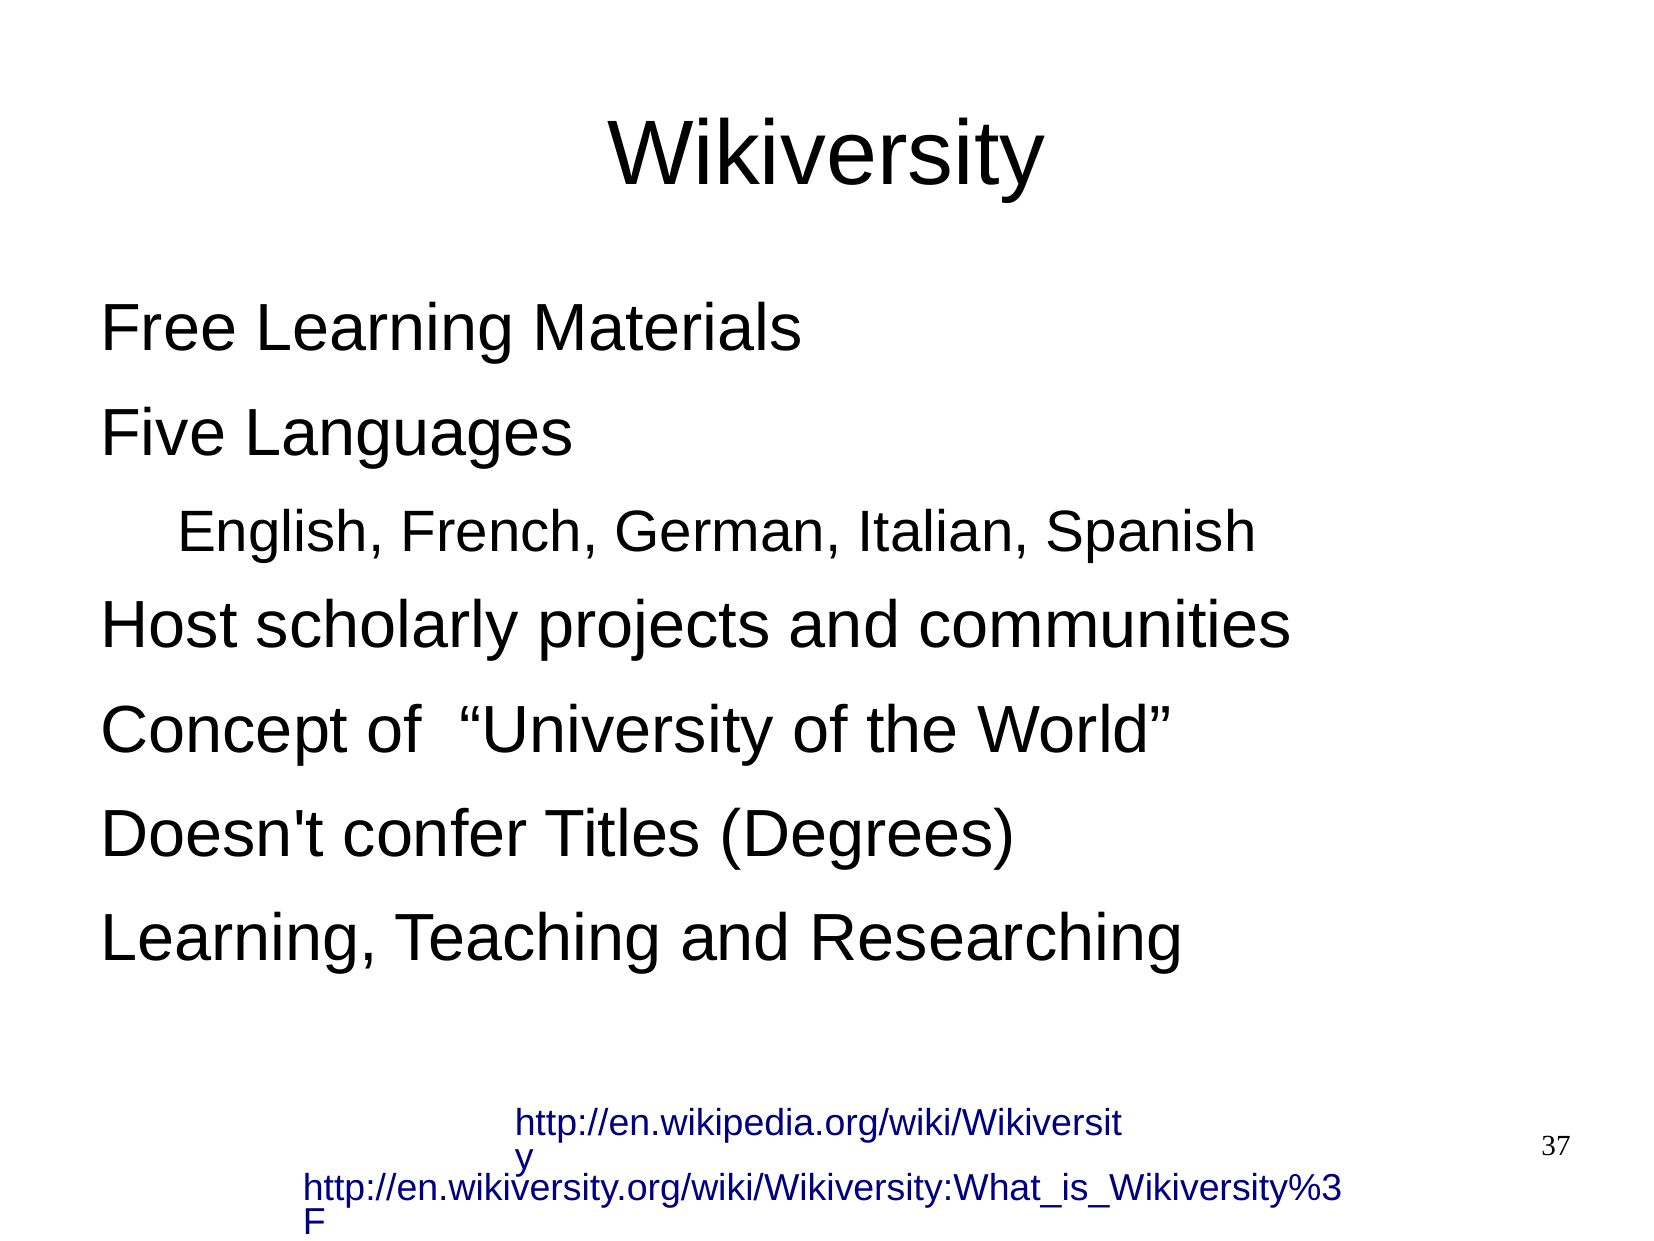

# Wikiversity
Free Learning Materials
Five Languages
English, French, German, Italian, Spanish
Host scholarly projects and communities
Concept of “University of the World”
Doesn't confer Titles (Degrees)
Learning, Teaching and Researching
http://en.wikipedia.org/wiki/Wikiversity
37
http://en.wikiversity.org/wiki/Wikiversity:What_is_Wikiversity%3F